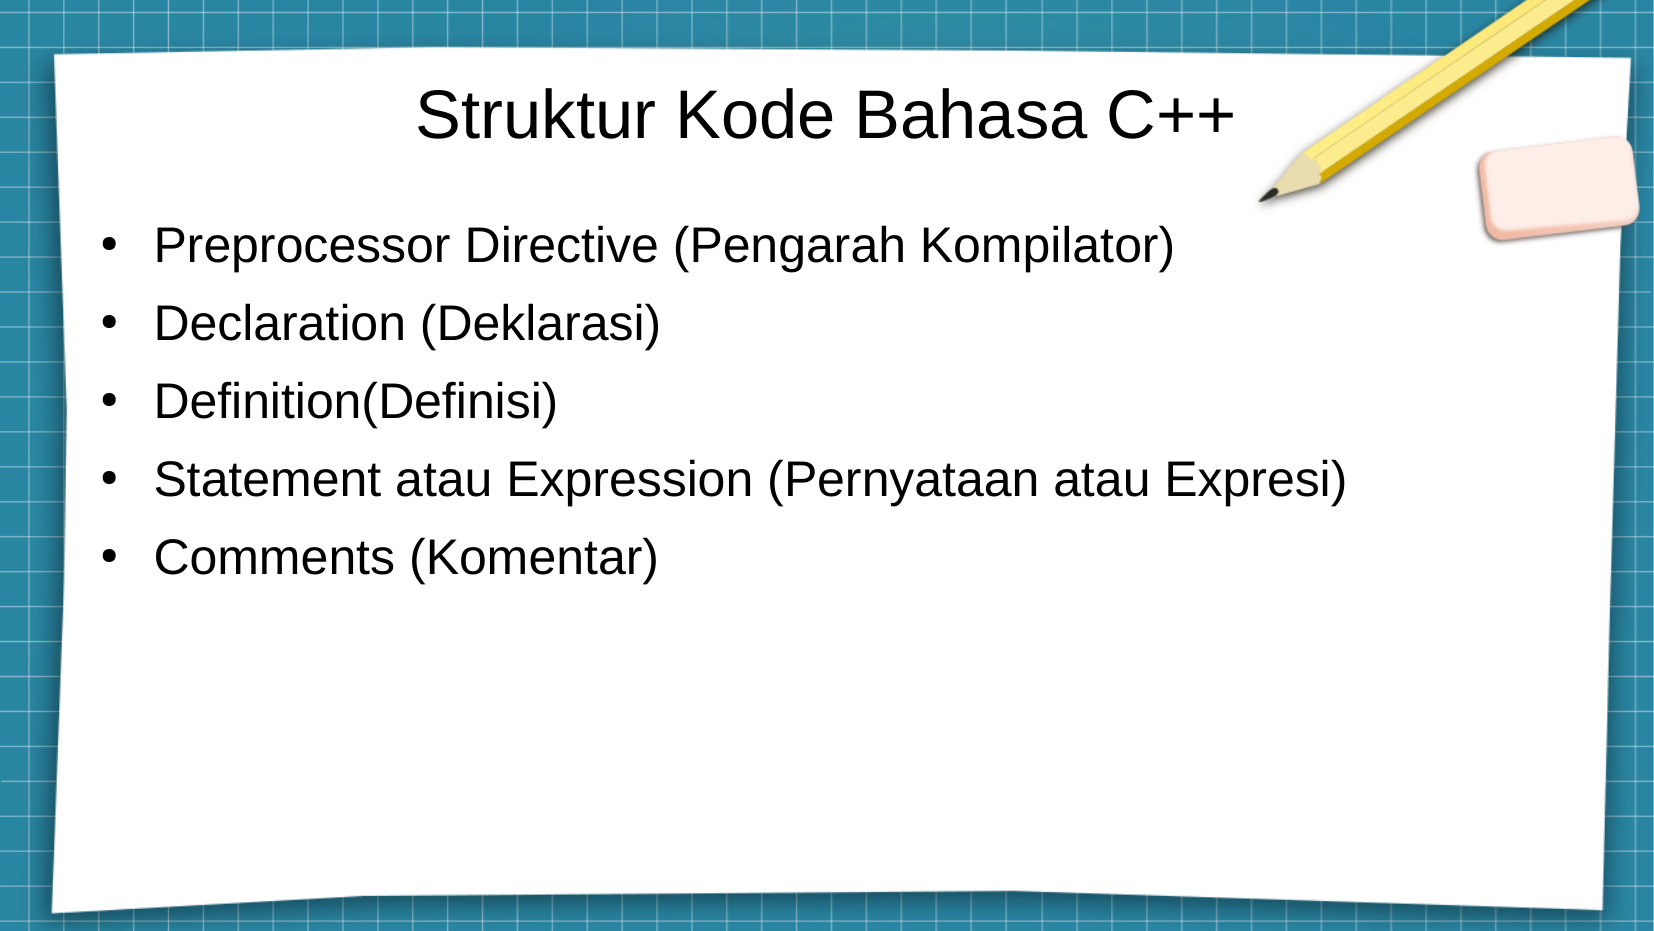

# Struktur Kode Bahasa C++
Preprocessor Directive (Pengarah Kompilator)
Declaration (Deklarasi)
Definition(Definisi)
Statement atau Expression (Pernyataan atau Expresi)
Comments (Komentar)